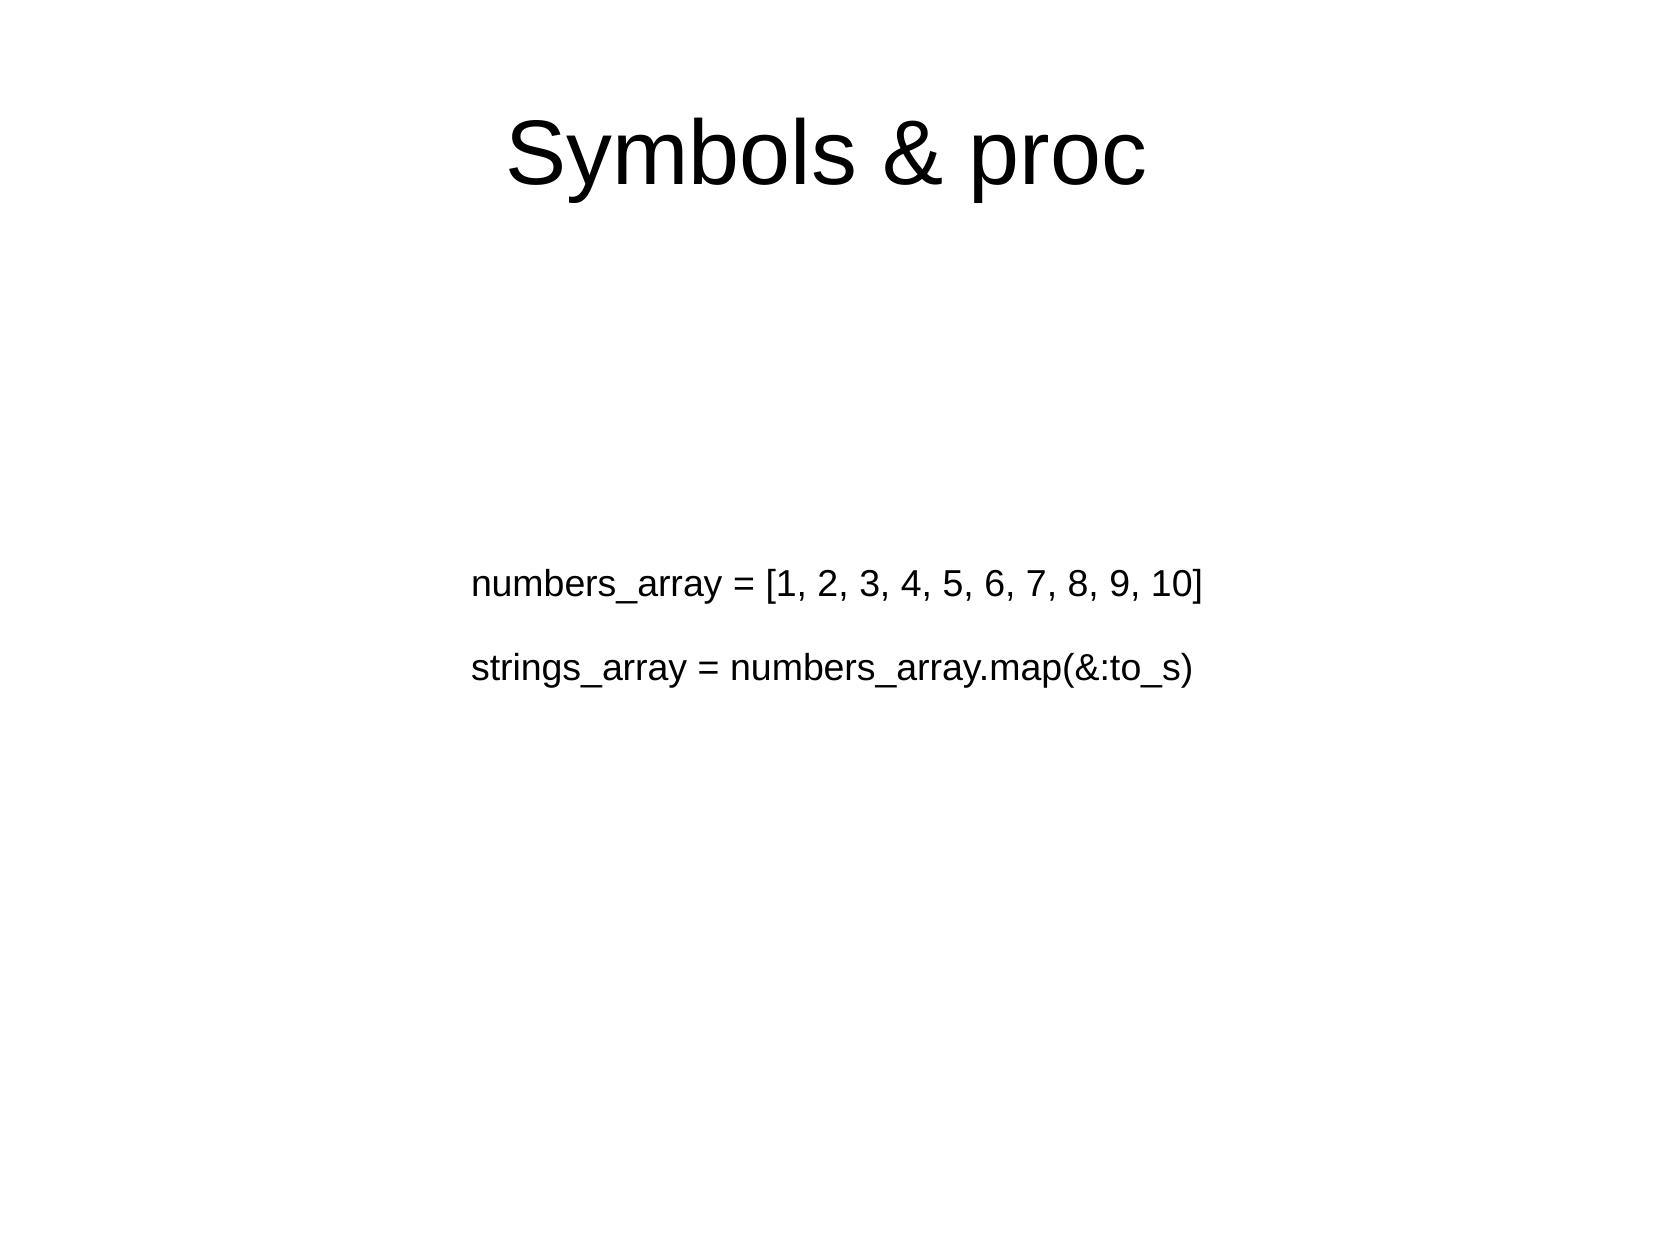

# Symbols & proc
numbers_array = [1, 2, 3, 4, 5, 6, 7, 8, 9, 10]
strings_array = numbers_array.map(&:to_s)